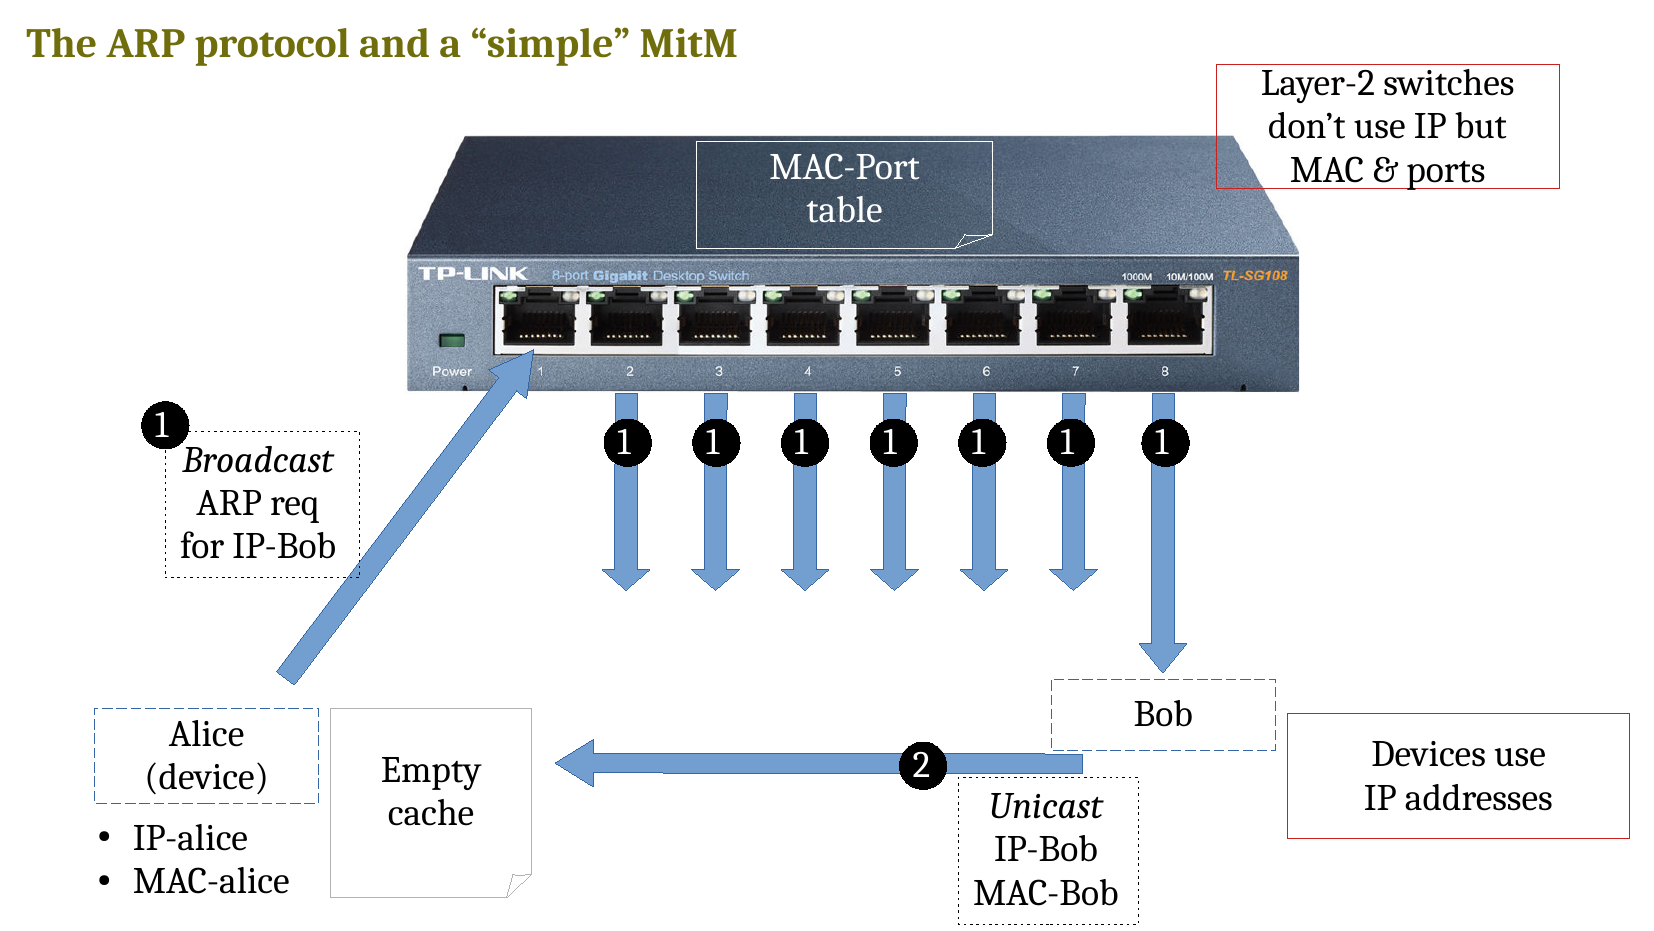

The ARP protocol and a “simple” MitM
Layer-2 switches don’t use IP but MAC & ports
MAC-Port
table
1
1
1
1
1
1
1
1
Broadcast
ARP req
for IP-Bob
Bob
Alice
(device)
Empty
cache
Devices use
IP addresses
2
Unicast
IP-Bob
MAC-Bob
IP-alice
MAC-alice